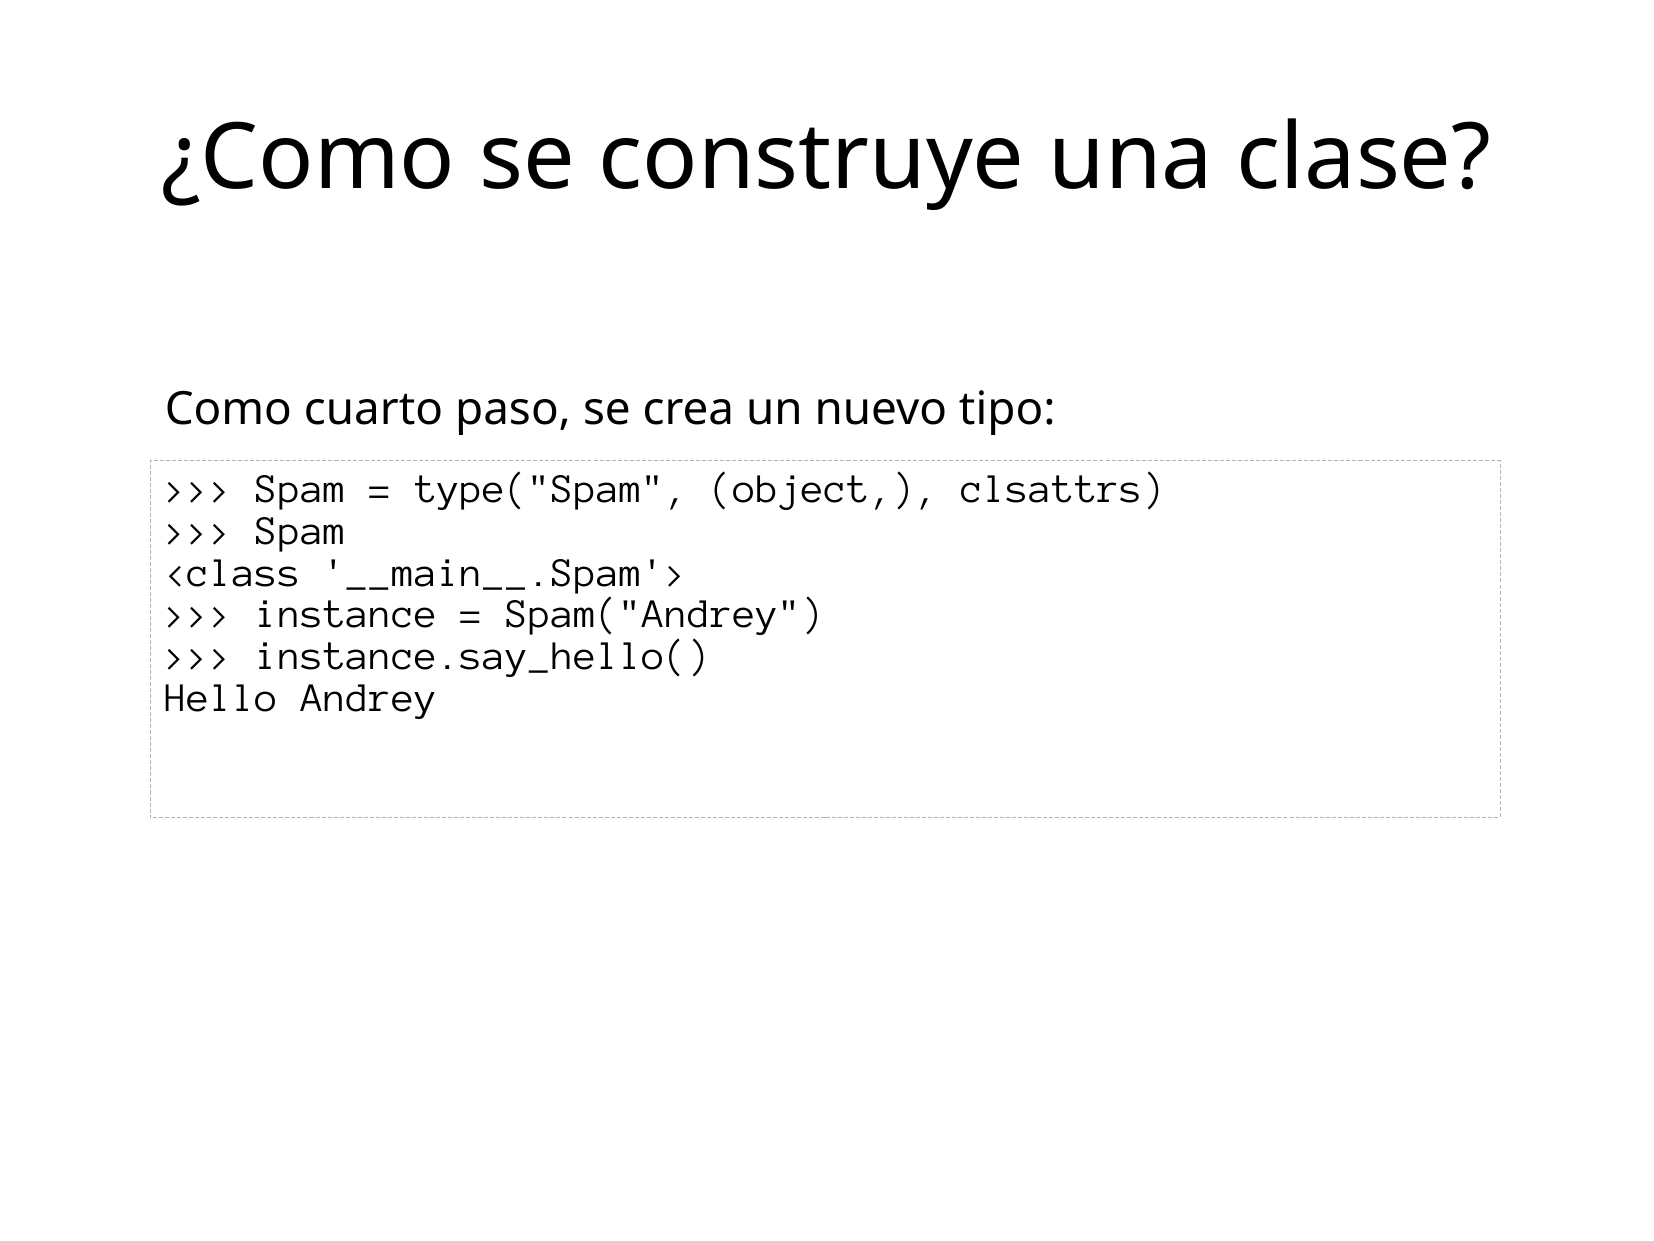

# ¿Como se construye una clase?
Como cuarto paso, se crea un nuevo tipo:
>>> Spam = type("Spam", (object,), clsattrs)
>>> Spam
<class '__main__.Spam'>
>>> instance = Spam("Andrey")
>>> instance.say_hello()
Hello Andrey